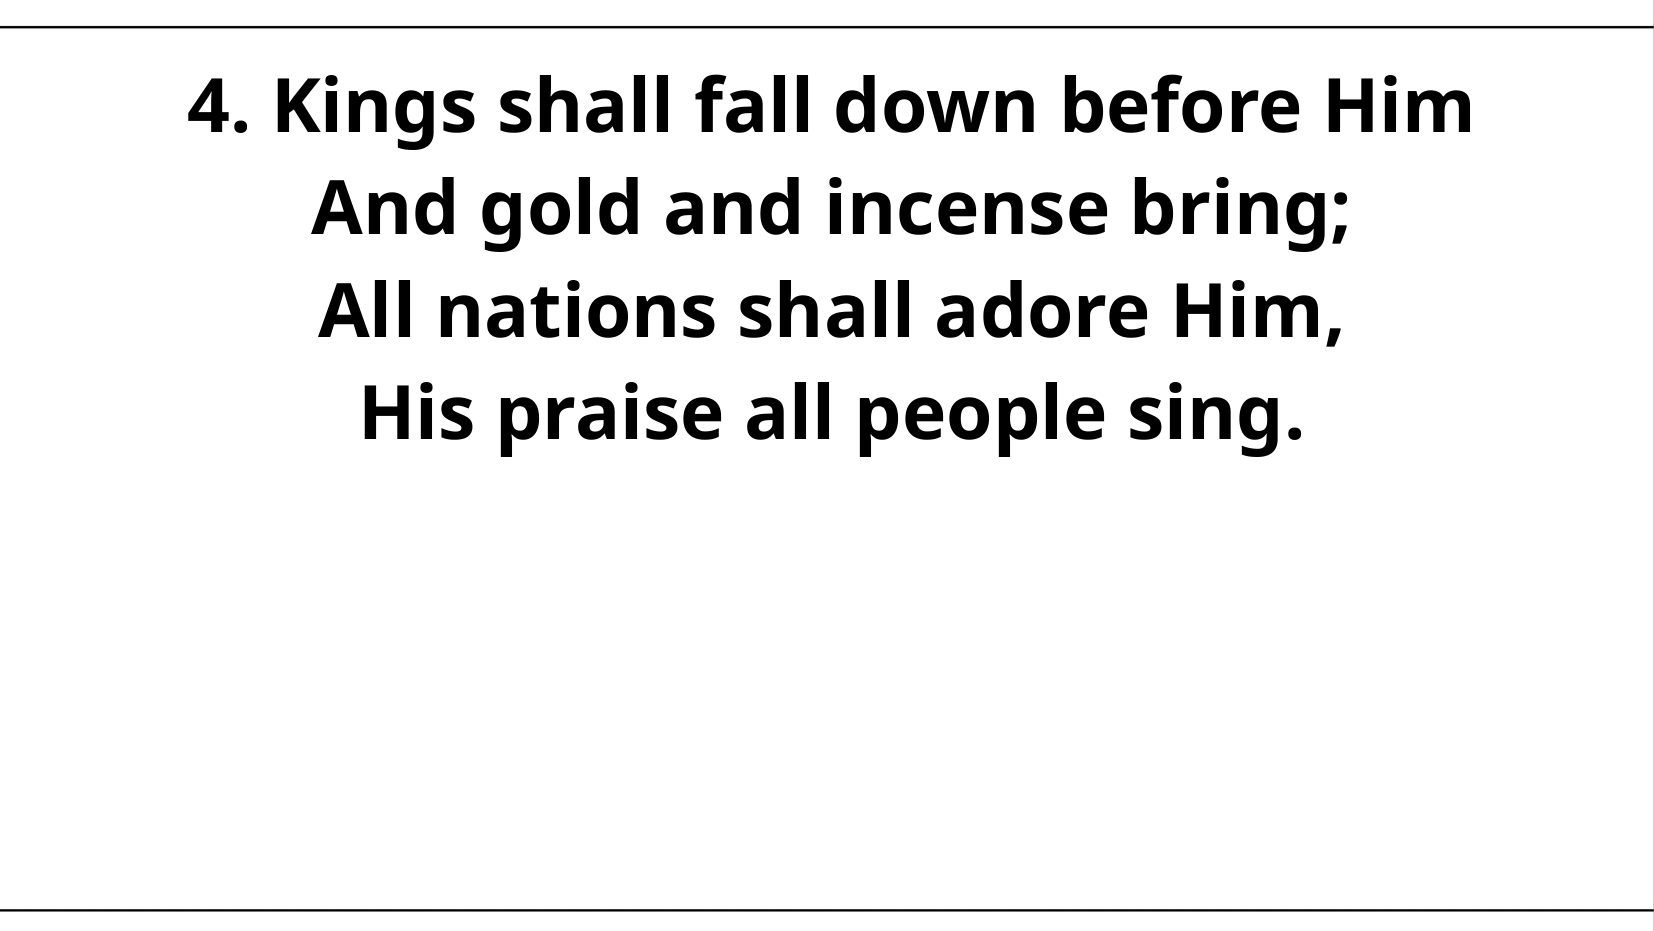

4. Kings shall fall down before Him
And gold and incense bring;
All nations shall adore Him,
His praise all people sing.